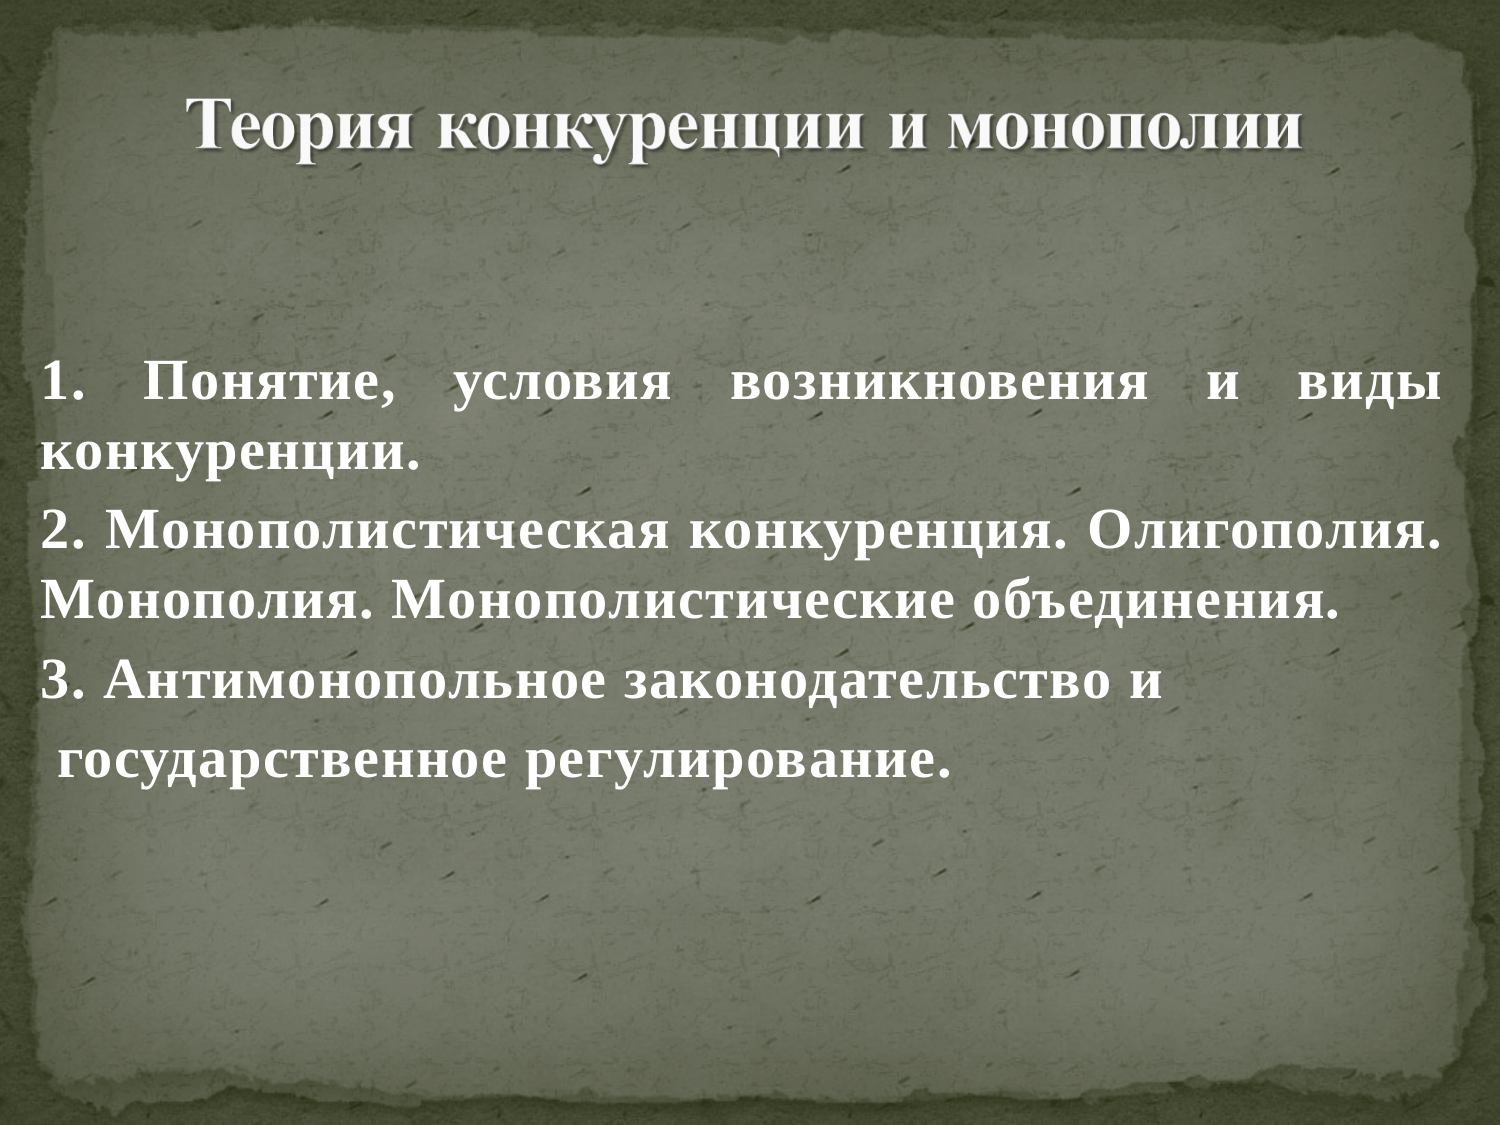

1. Понятие, условия возникновения и виды конкуренции.
2. Монополистическая конкуренция. Олигополия. Монополия. Монополистические объединения.
3. Антимонопольное законодательство и
 государственное регулирование.